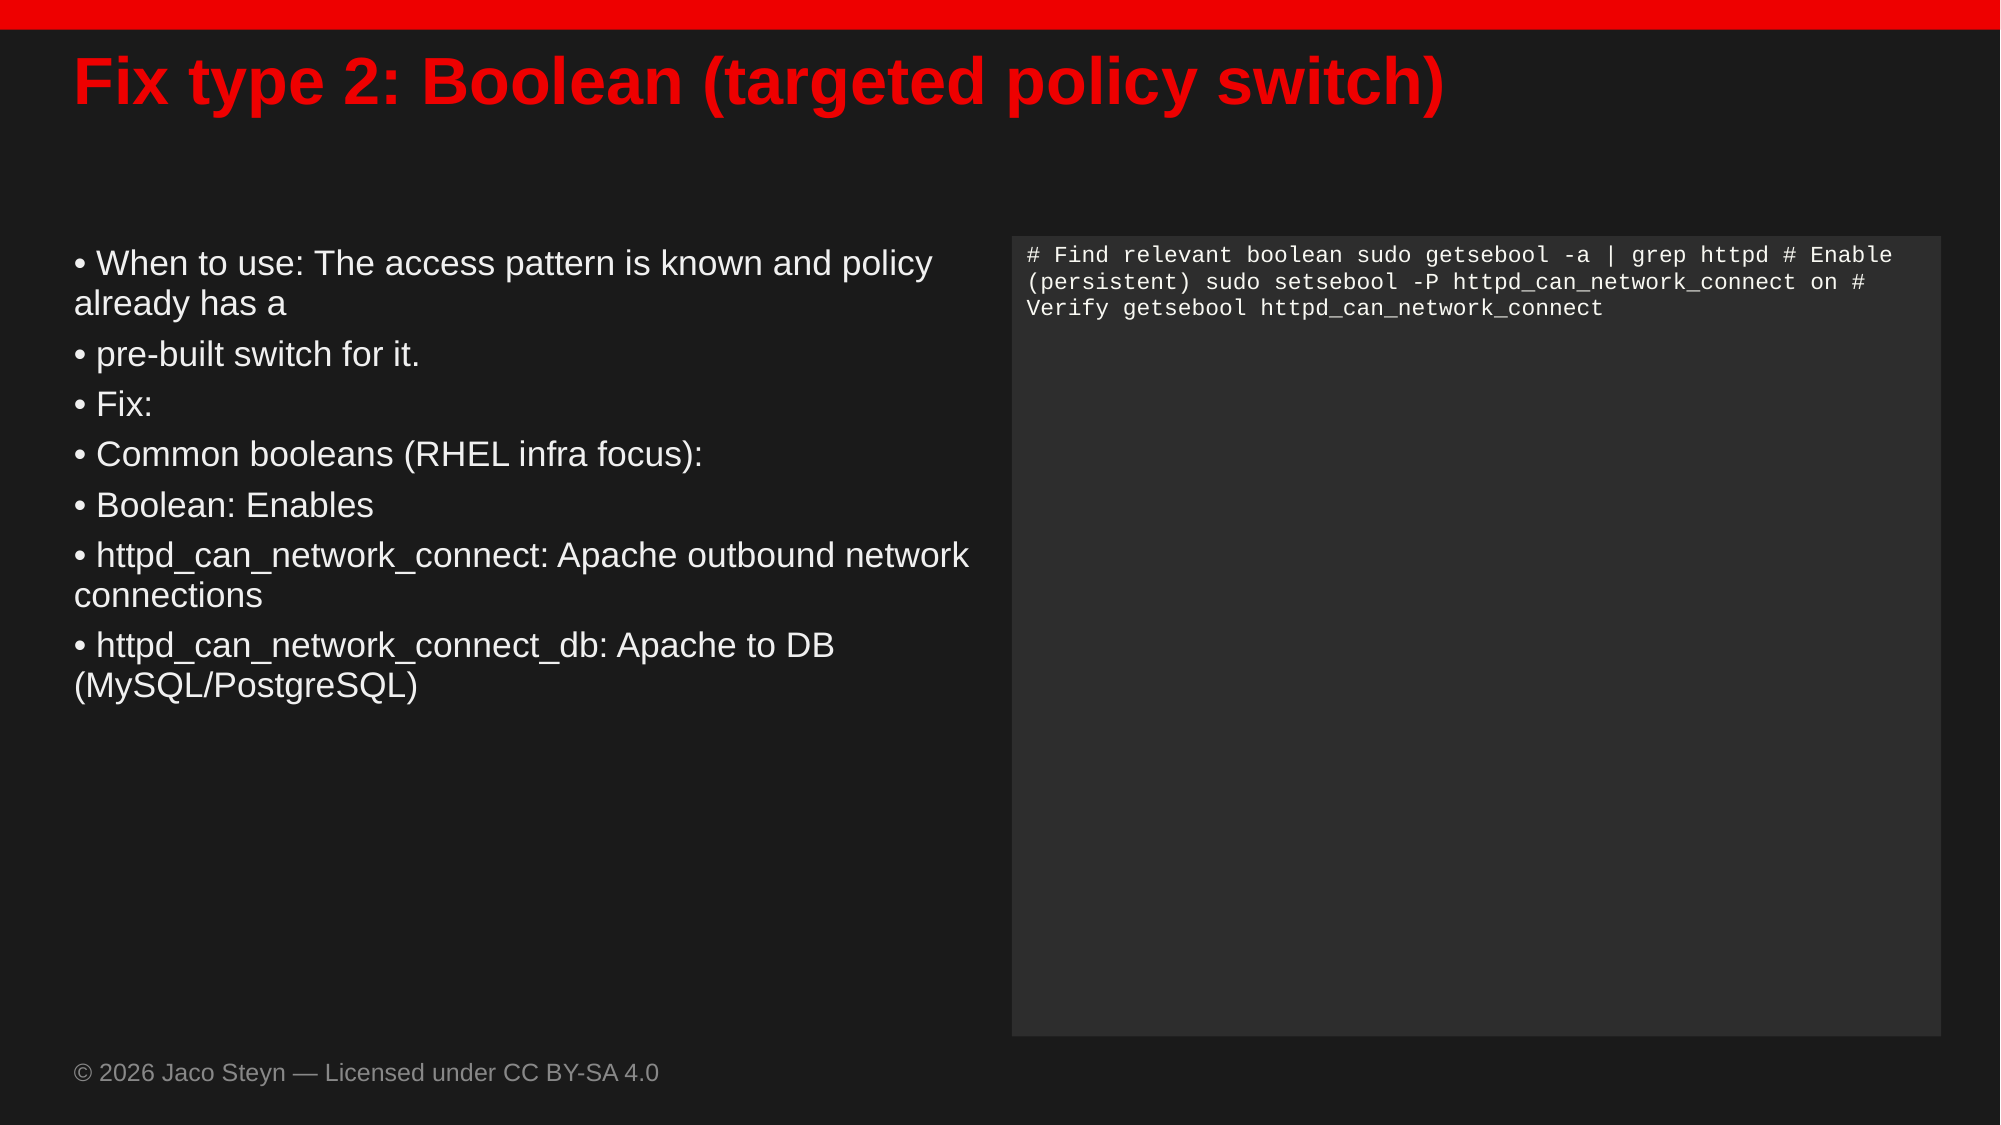

Fix type 2: Boolean (targeted policy switch)
• When to use: The access pattern is known and policy already has a
• pre-built switch for it.
• Fix:
• Common booleans (RHEL infra focus):
• Boolean: Enables
• httpd_can_network_connect: Apache outbound network connections
• httpd_can_network_connect_db: Apache to DB (MySQL/PostgreSQL)
# Find relevant boolean sudo getsebool -a | grep httpd # Enable (persistent) sudo setsebool -P httpd_can_network_connect on # Verify getsebool httpd_can_network_connect
© 2026 Jaco Steyn — Licensed under CC BY-SA 4.0